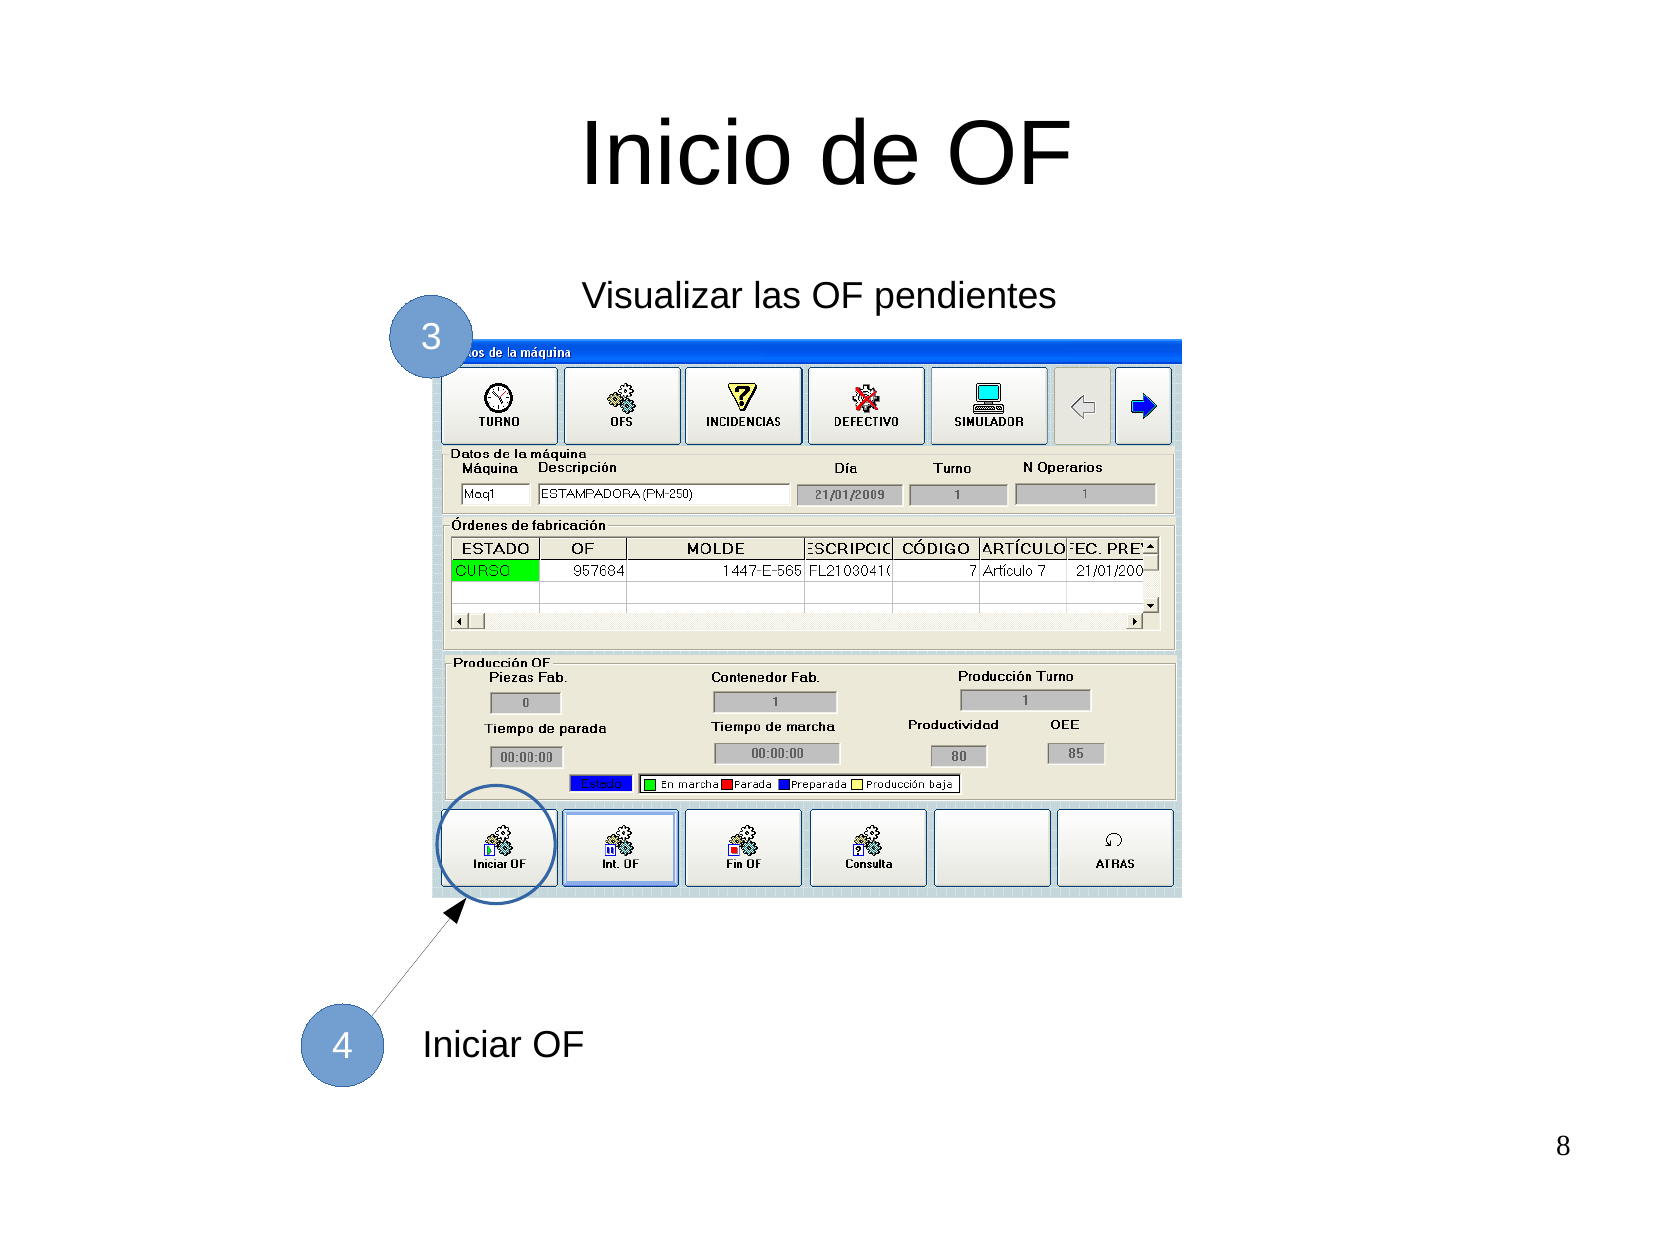

# Inicio de OF
Visualizar las OF pendientes
3
4
Iniciar OF
8